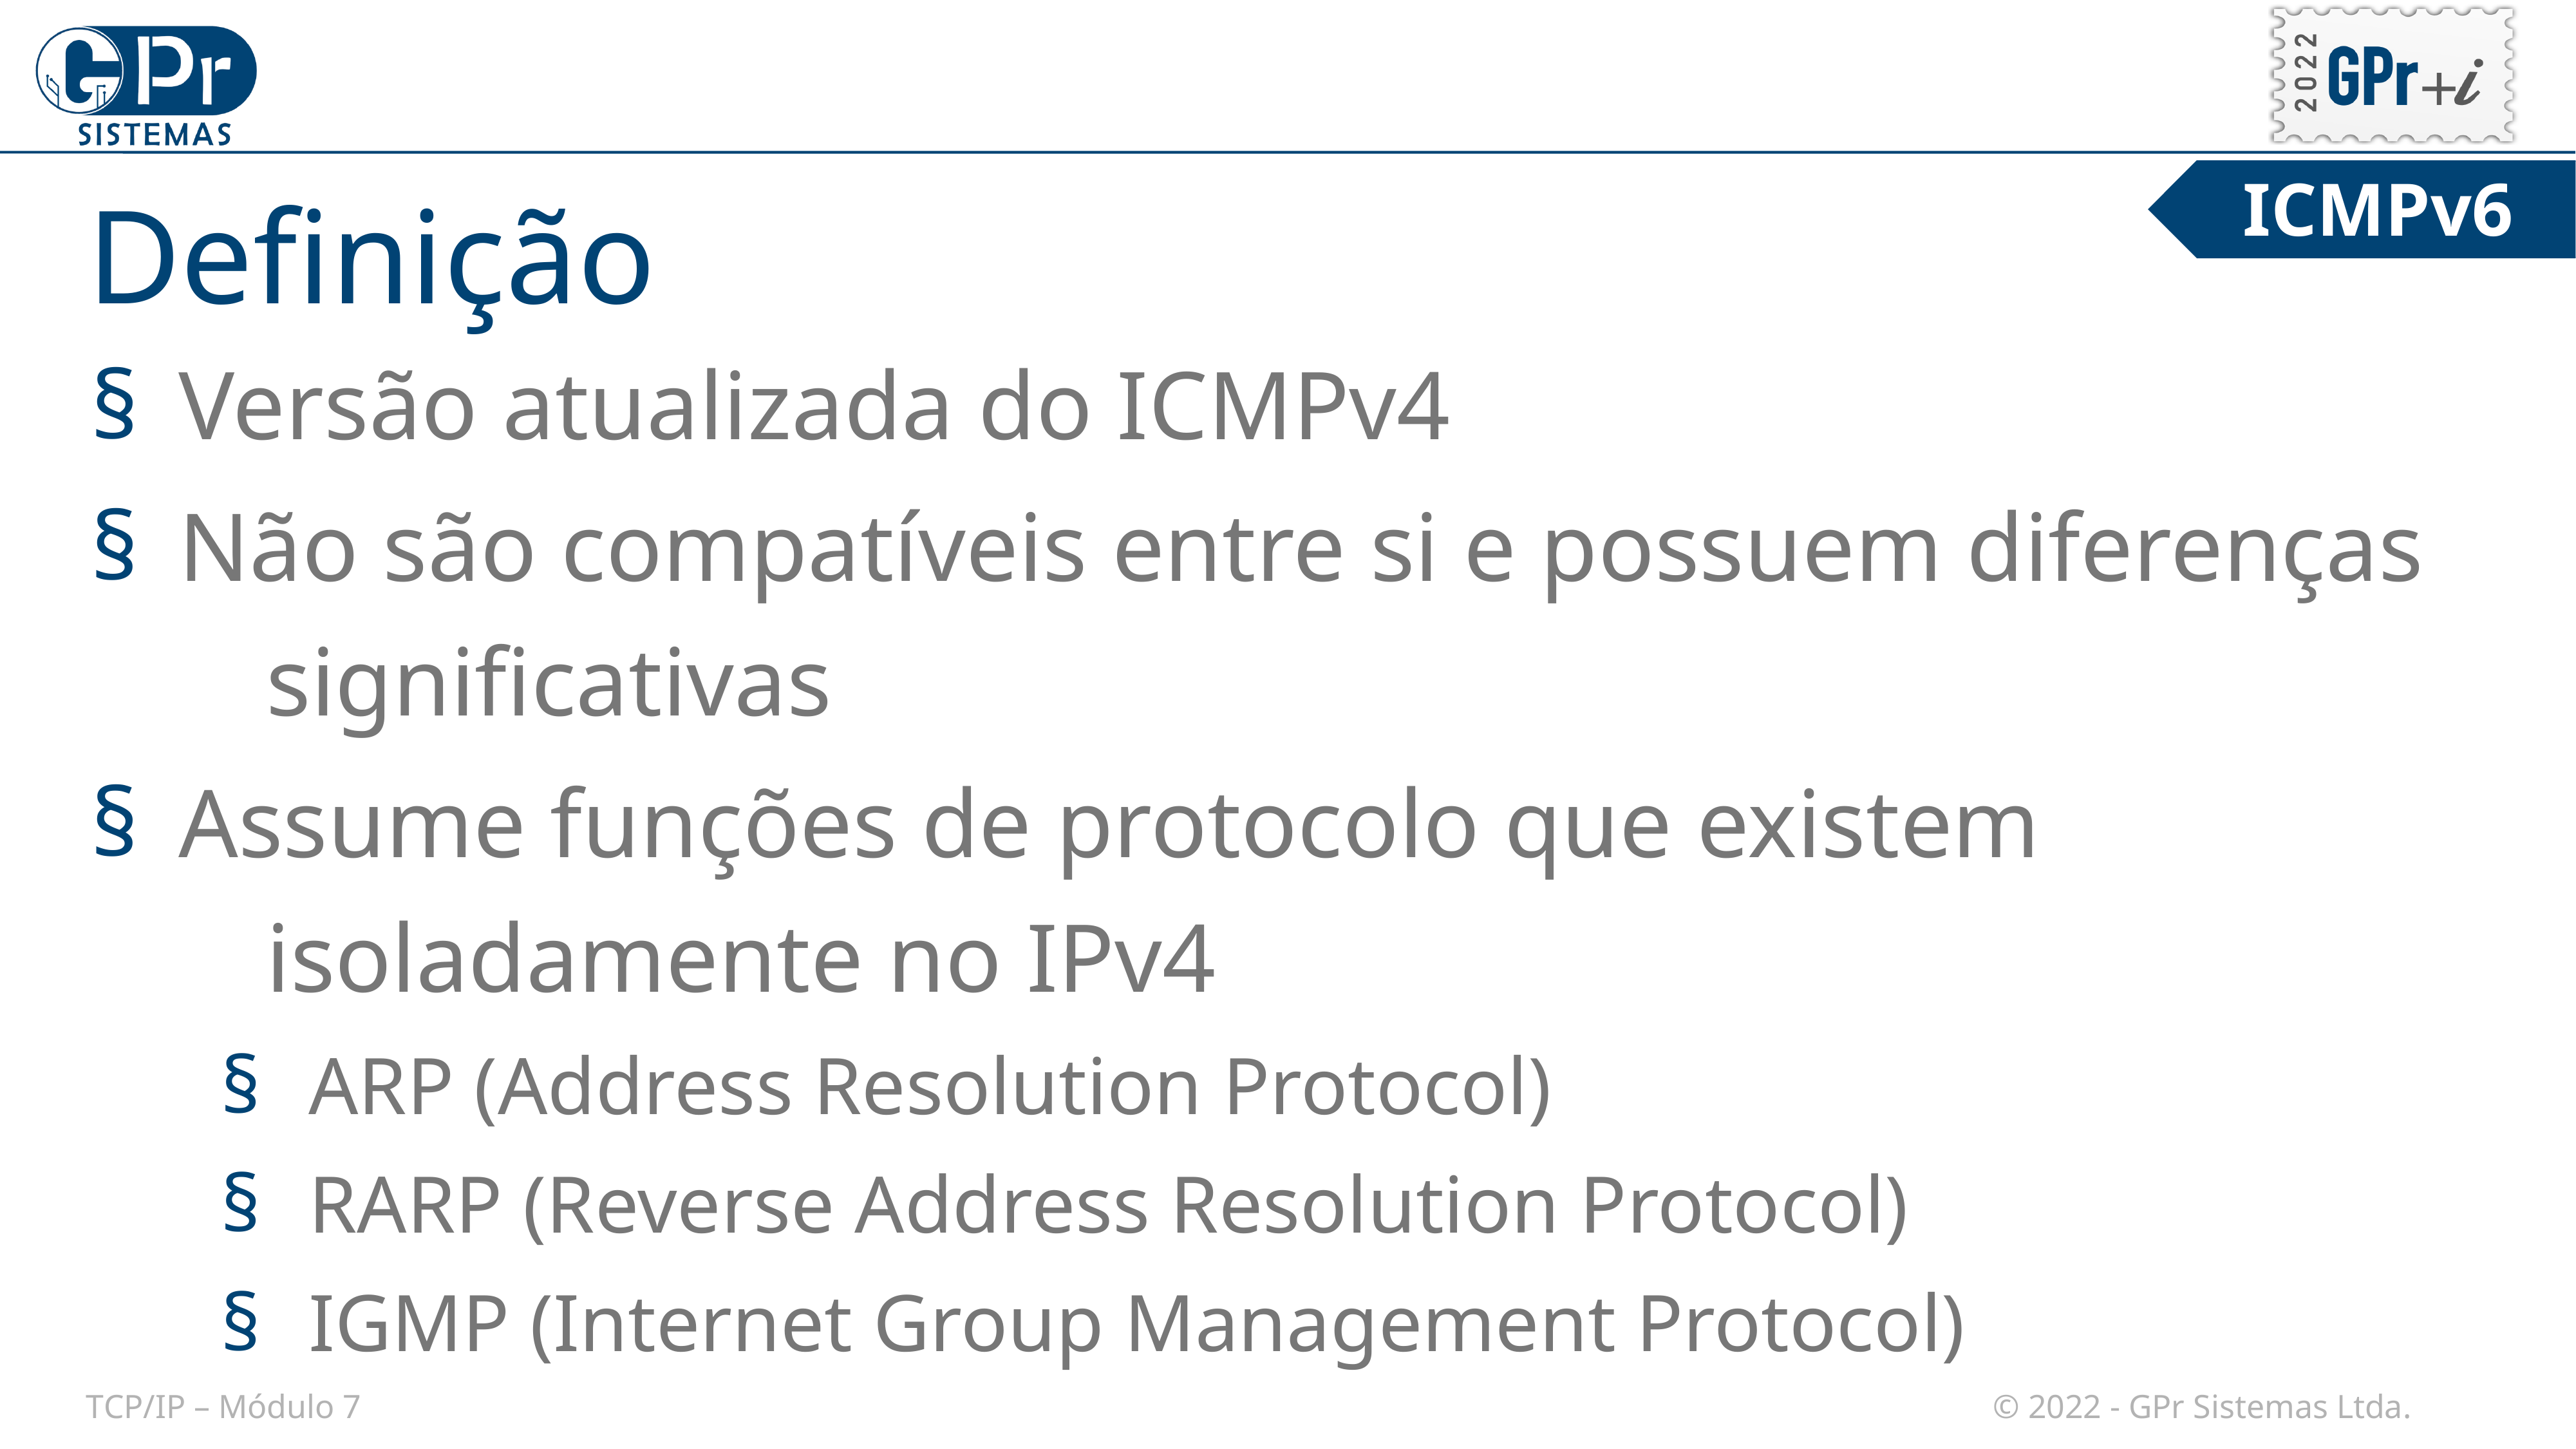

ICMPv6
Definição
# Versão atualizada do ICMPv4
Não são compatı́veis entre si e possuem diferenças significativas
Assume funções de protocolo que existem isoladamente no IPv4
ARP (Address Resolution Protocol)
RARP (Reverse Address Resolution Protocol)
IGMP (Internet Group Management Protocol)